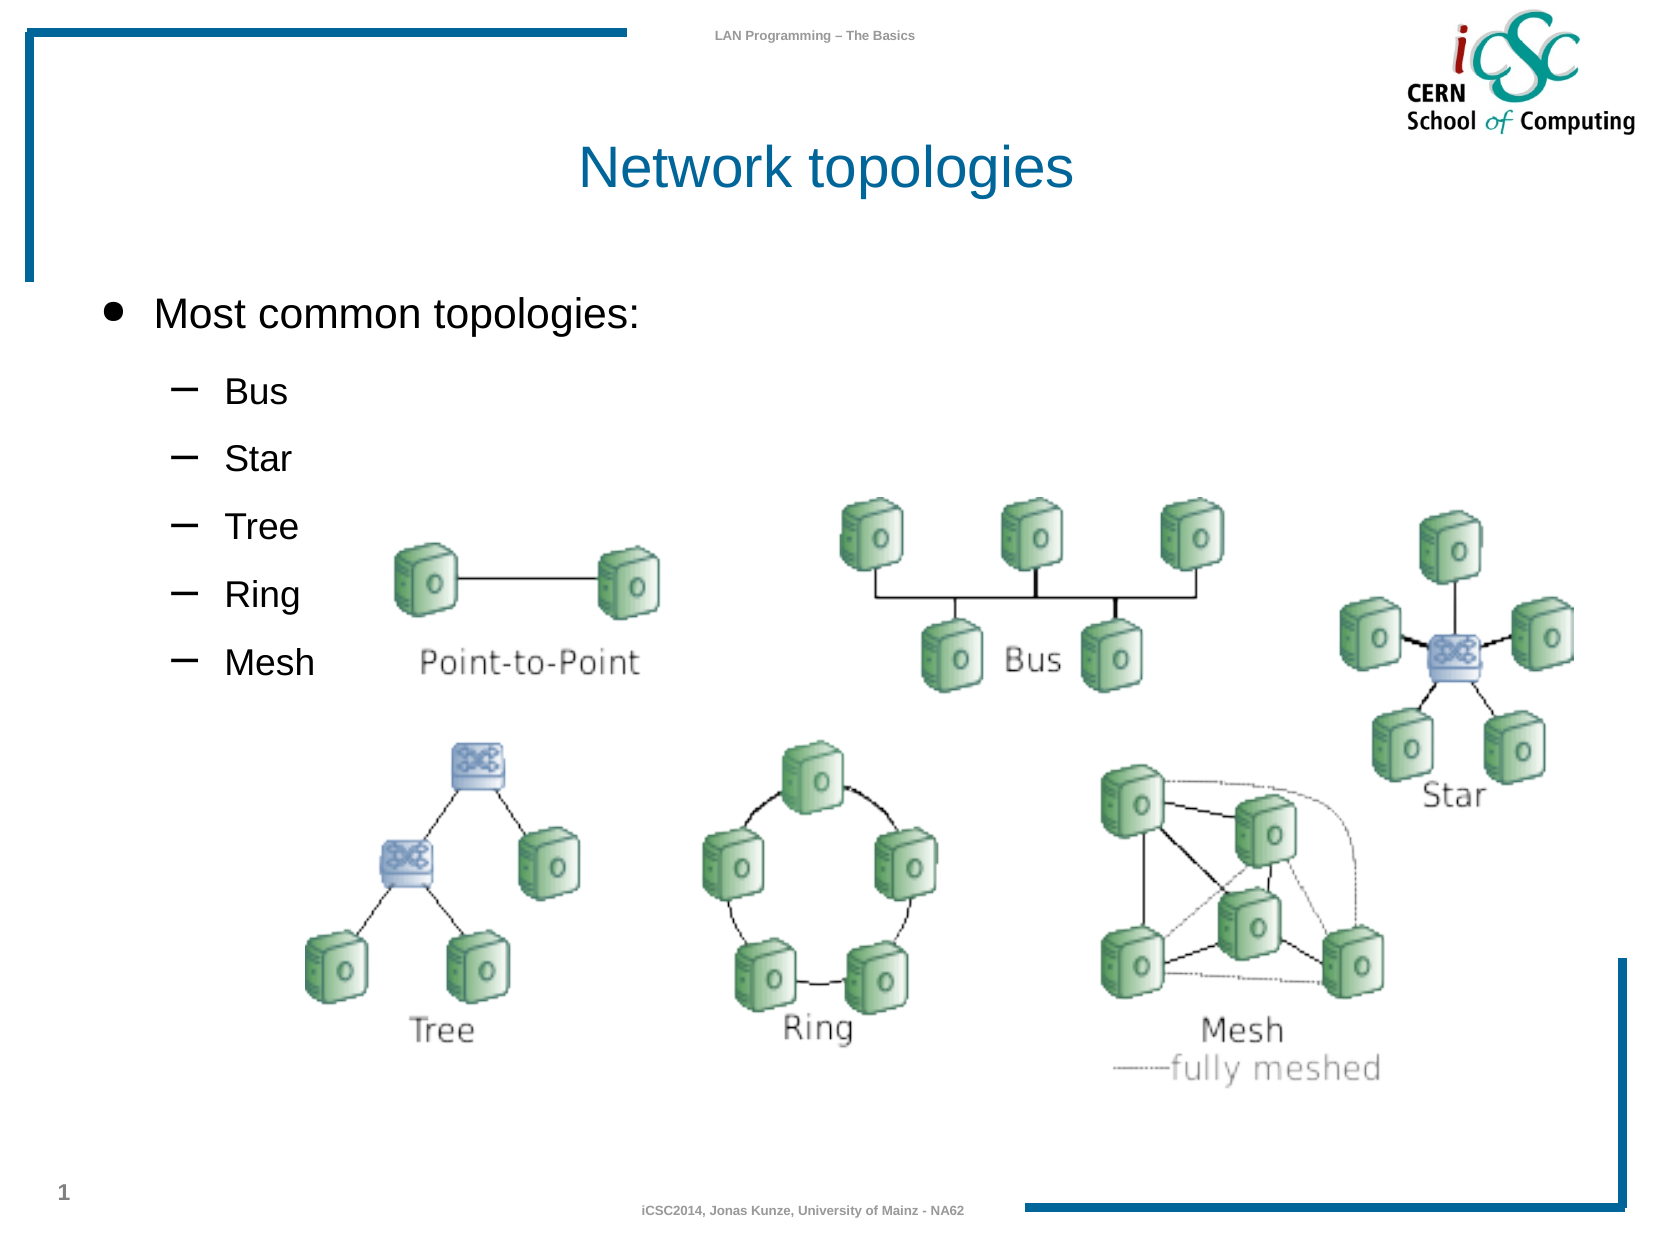

# Network topologies
Most common topologies:
Bus
Star
Tree
Ring
Mesh